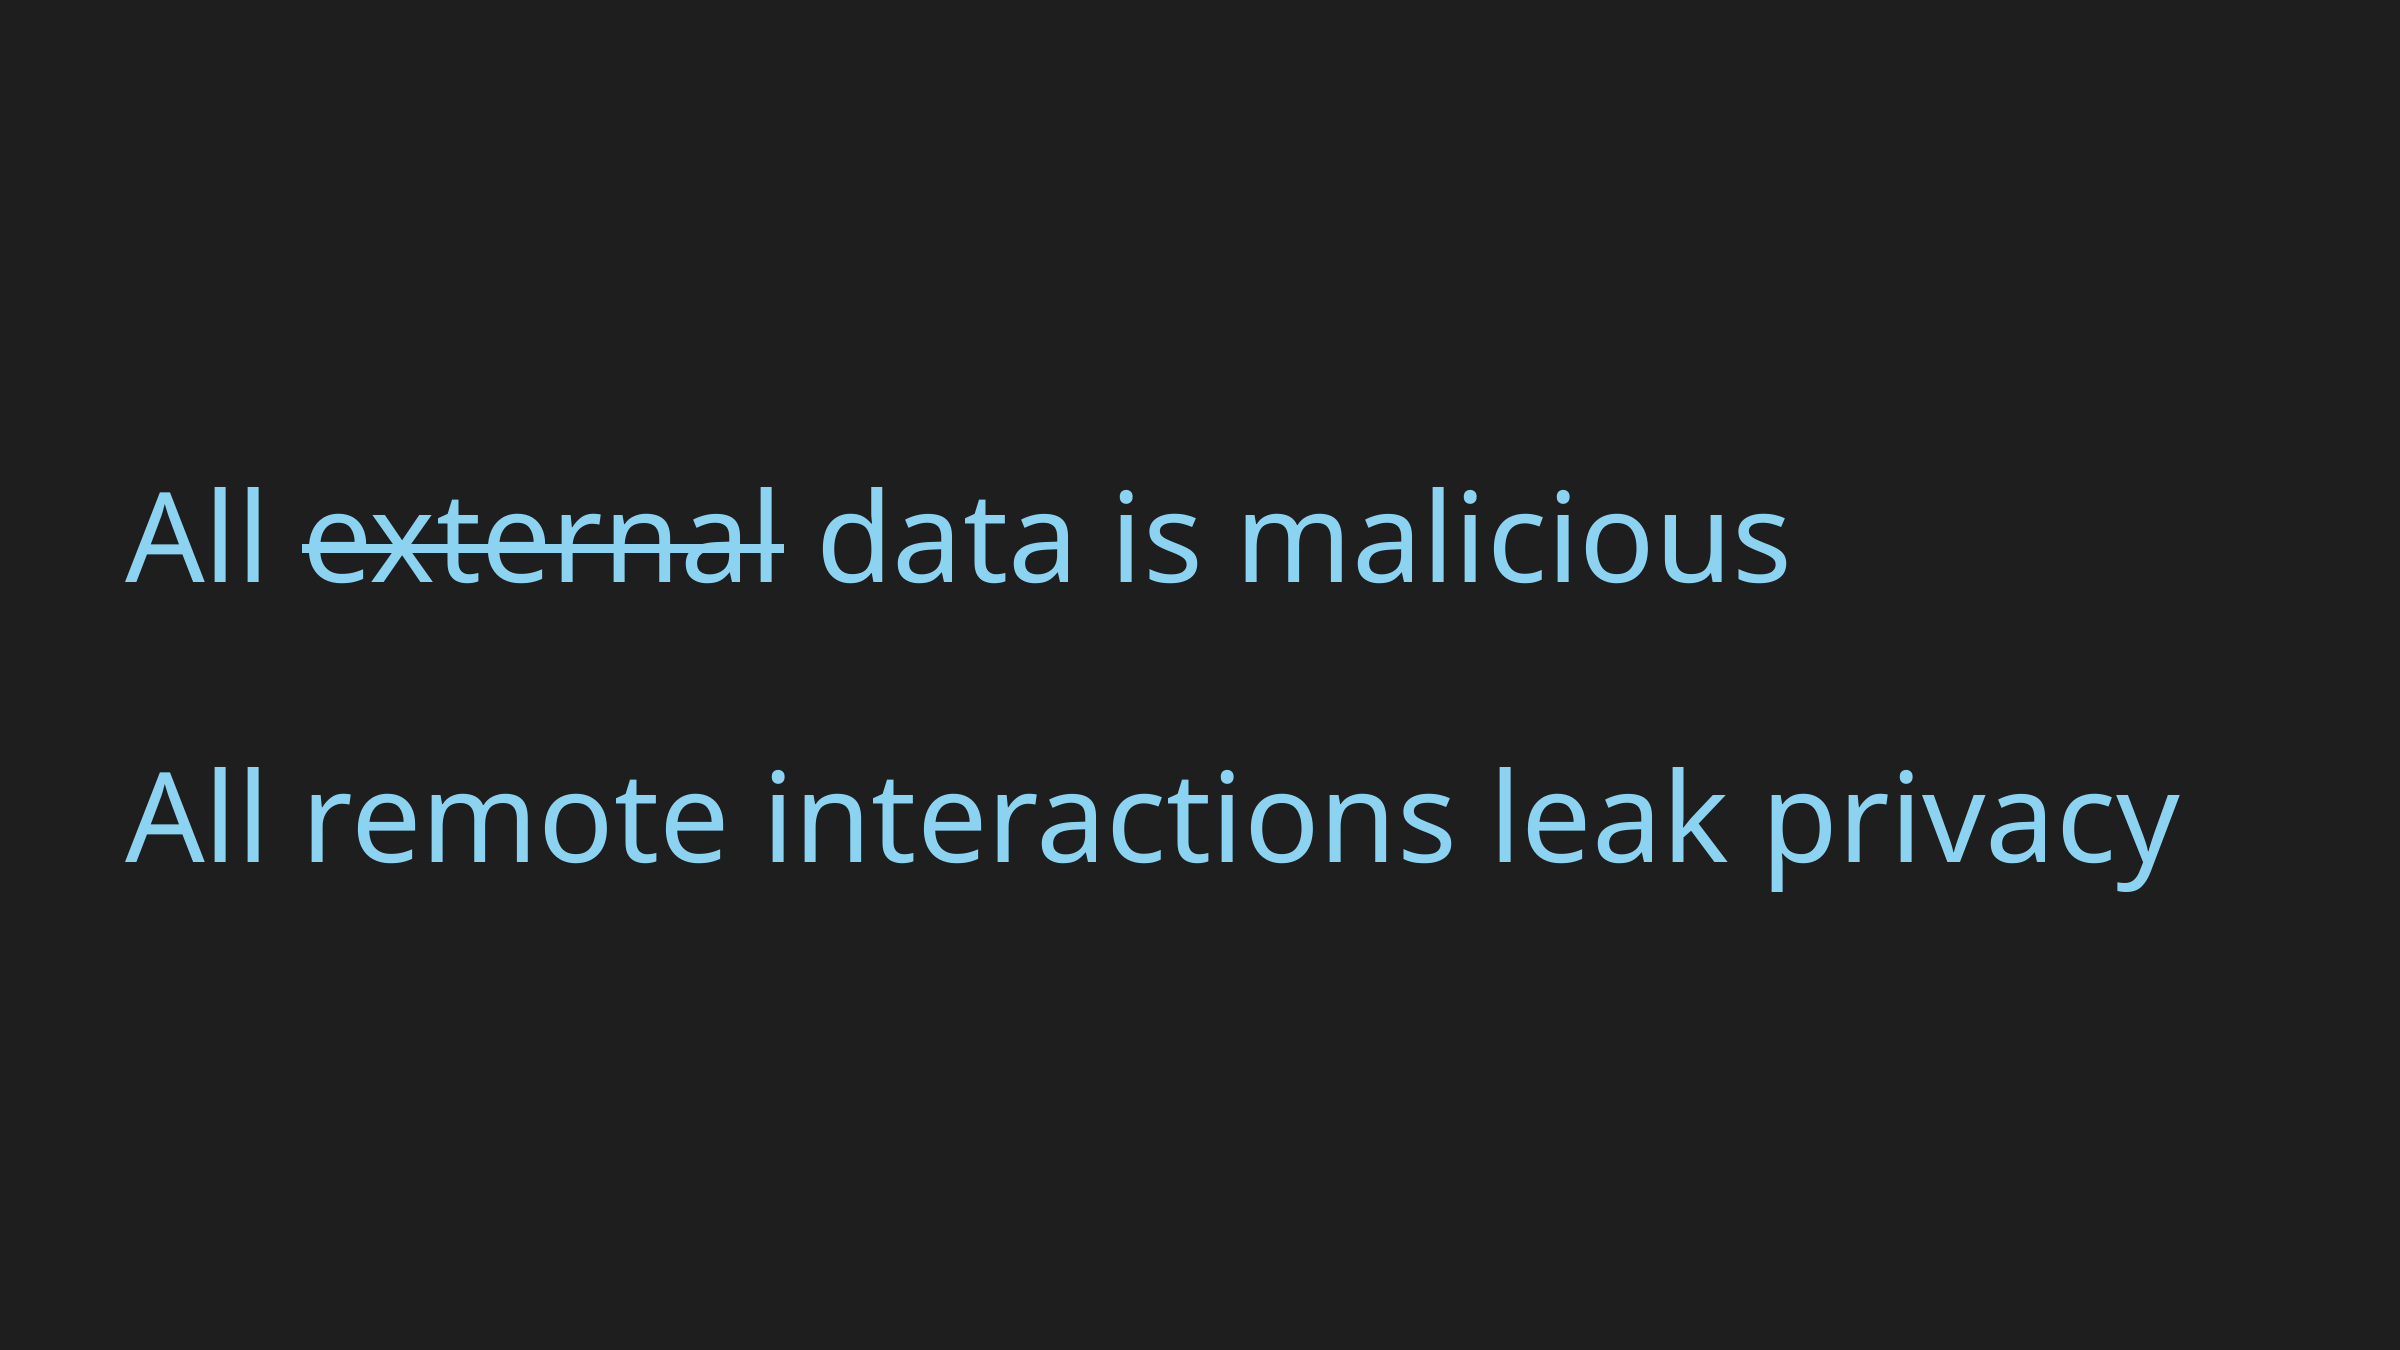

All external data is malicious
All remote interactions leak privacy